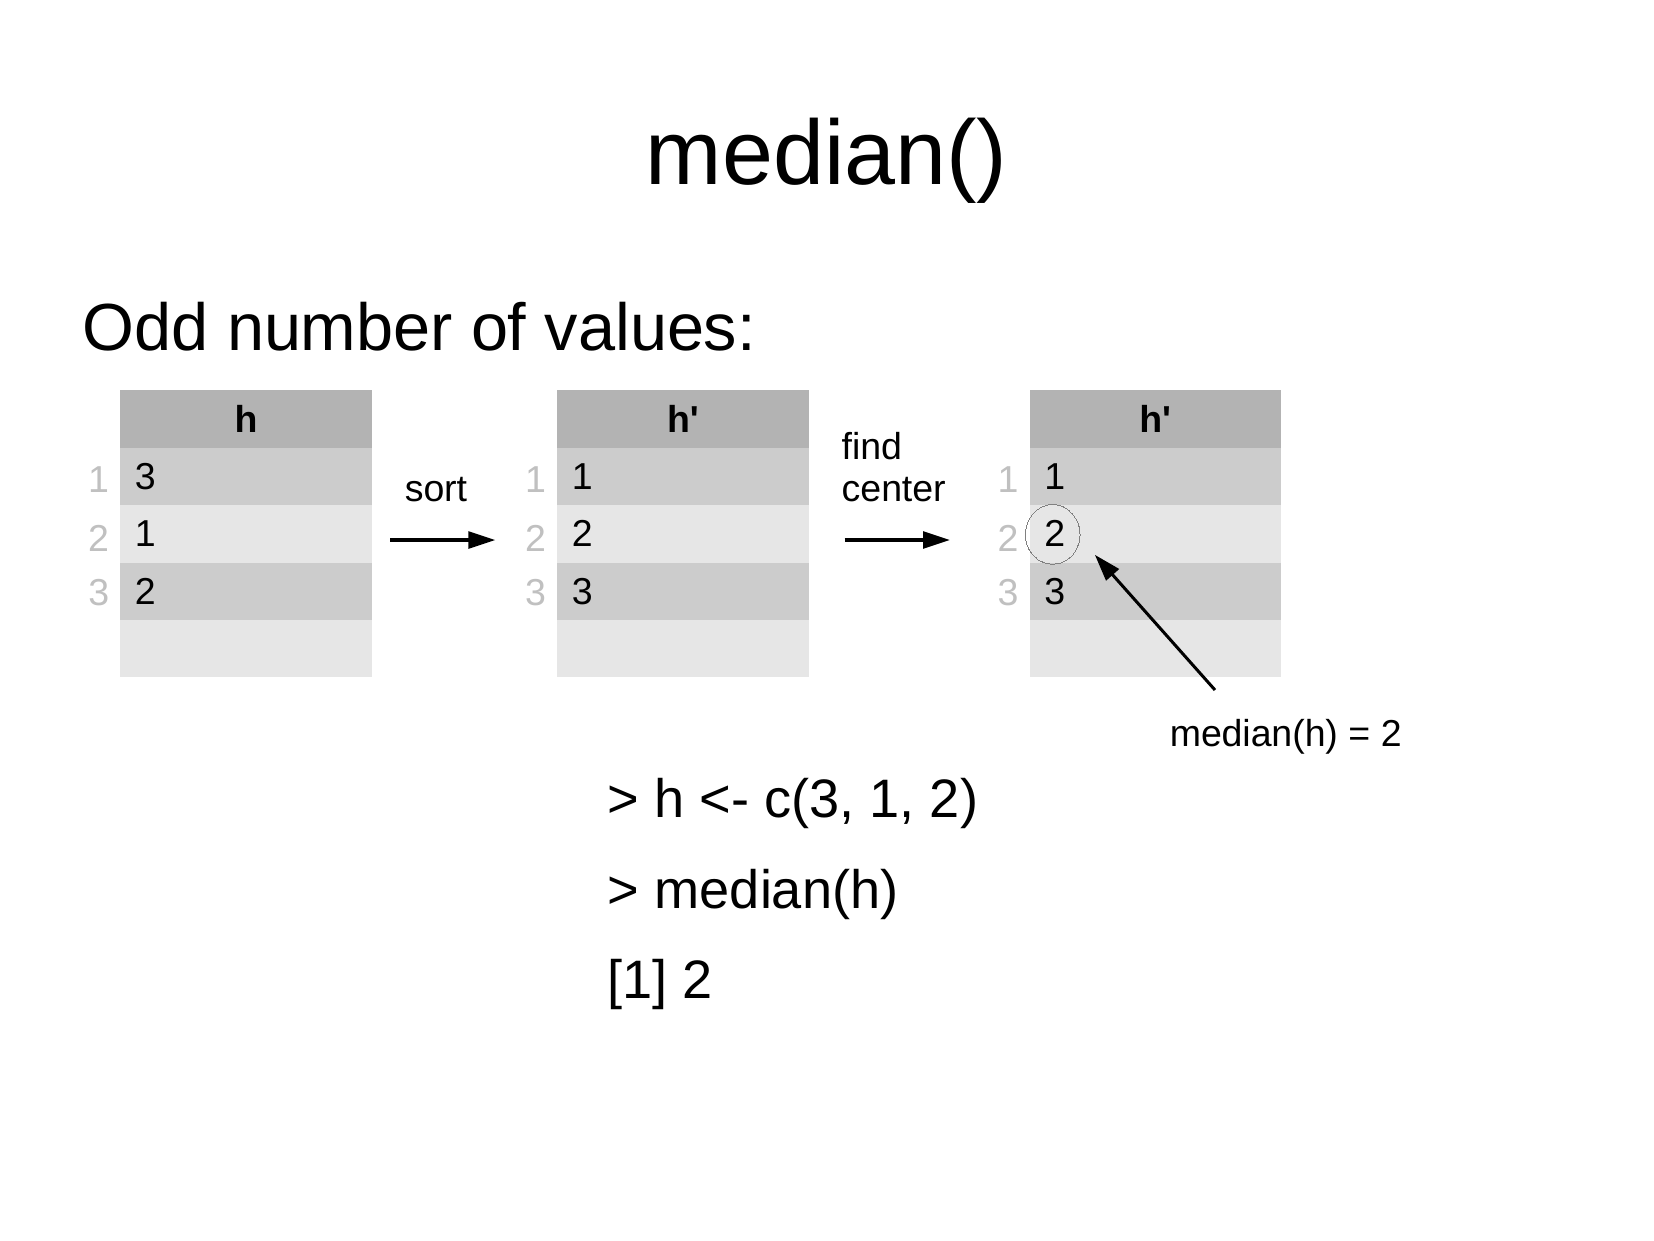

# median()
Odd number of values:
 	 	 	 	 	 	 	> h <- c(3, 1, 2)
 	 	 	 	 	 	 	> median(h)
 	 	 		 	 	 	[1] 2
| h |
| --- |
| 3 |
| 1 |
| 2 |
| |
| h' |
| --- |
| 1 |
| 2 |
| 3 |
| |
| h' |
| --- |
| 1 |
| 2 |
| 3 |
| |
find
center
1
1
1
sort
2
2
2
3
3
3
median(h) = 2